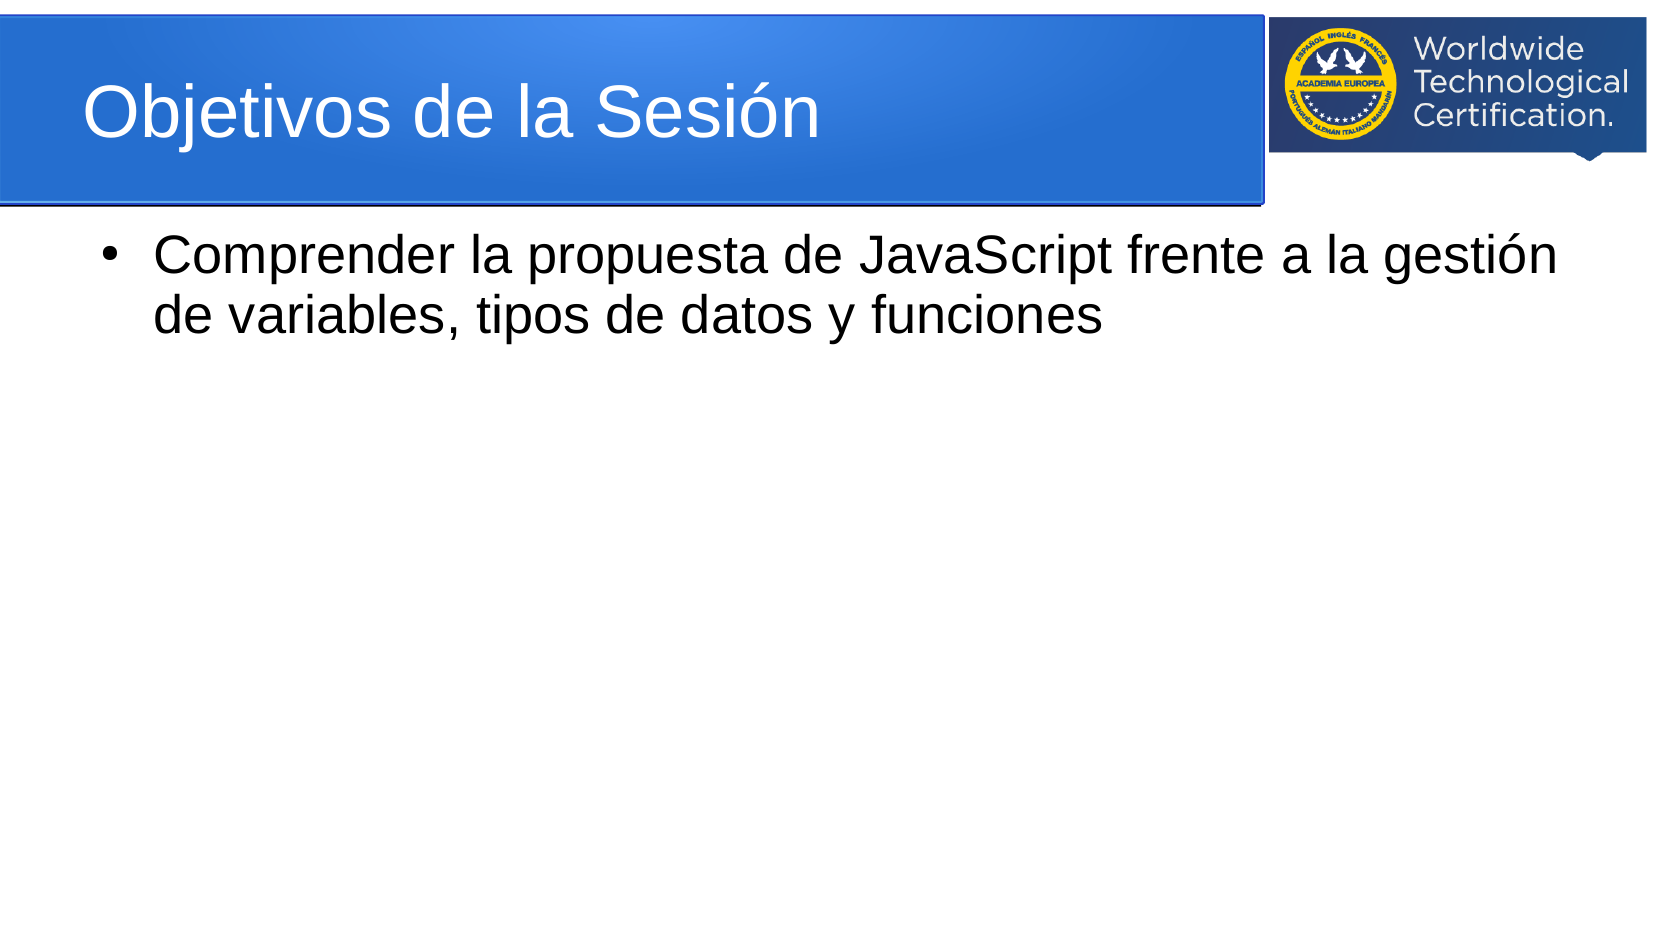

# Objetivos de la Sesión
Comprender la propuesta de JavaScript frente a la gestión de variables, tipos de datos y funciones